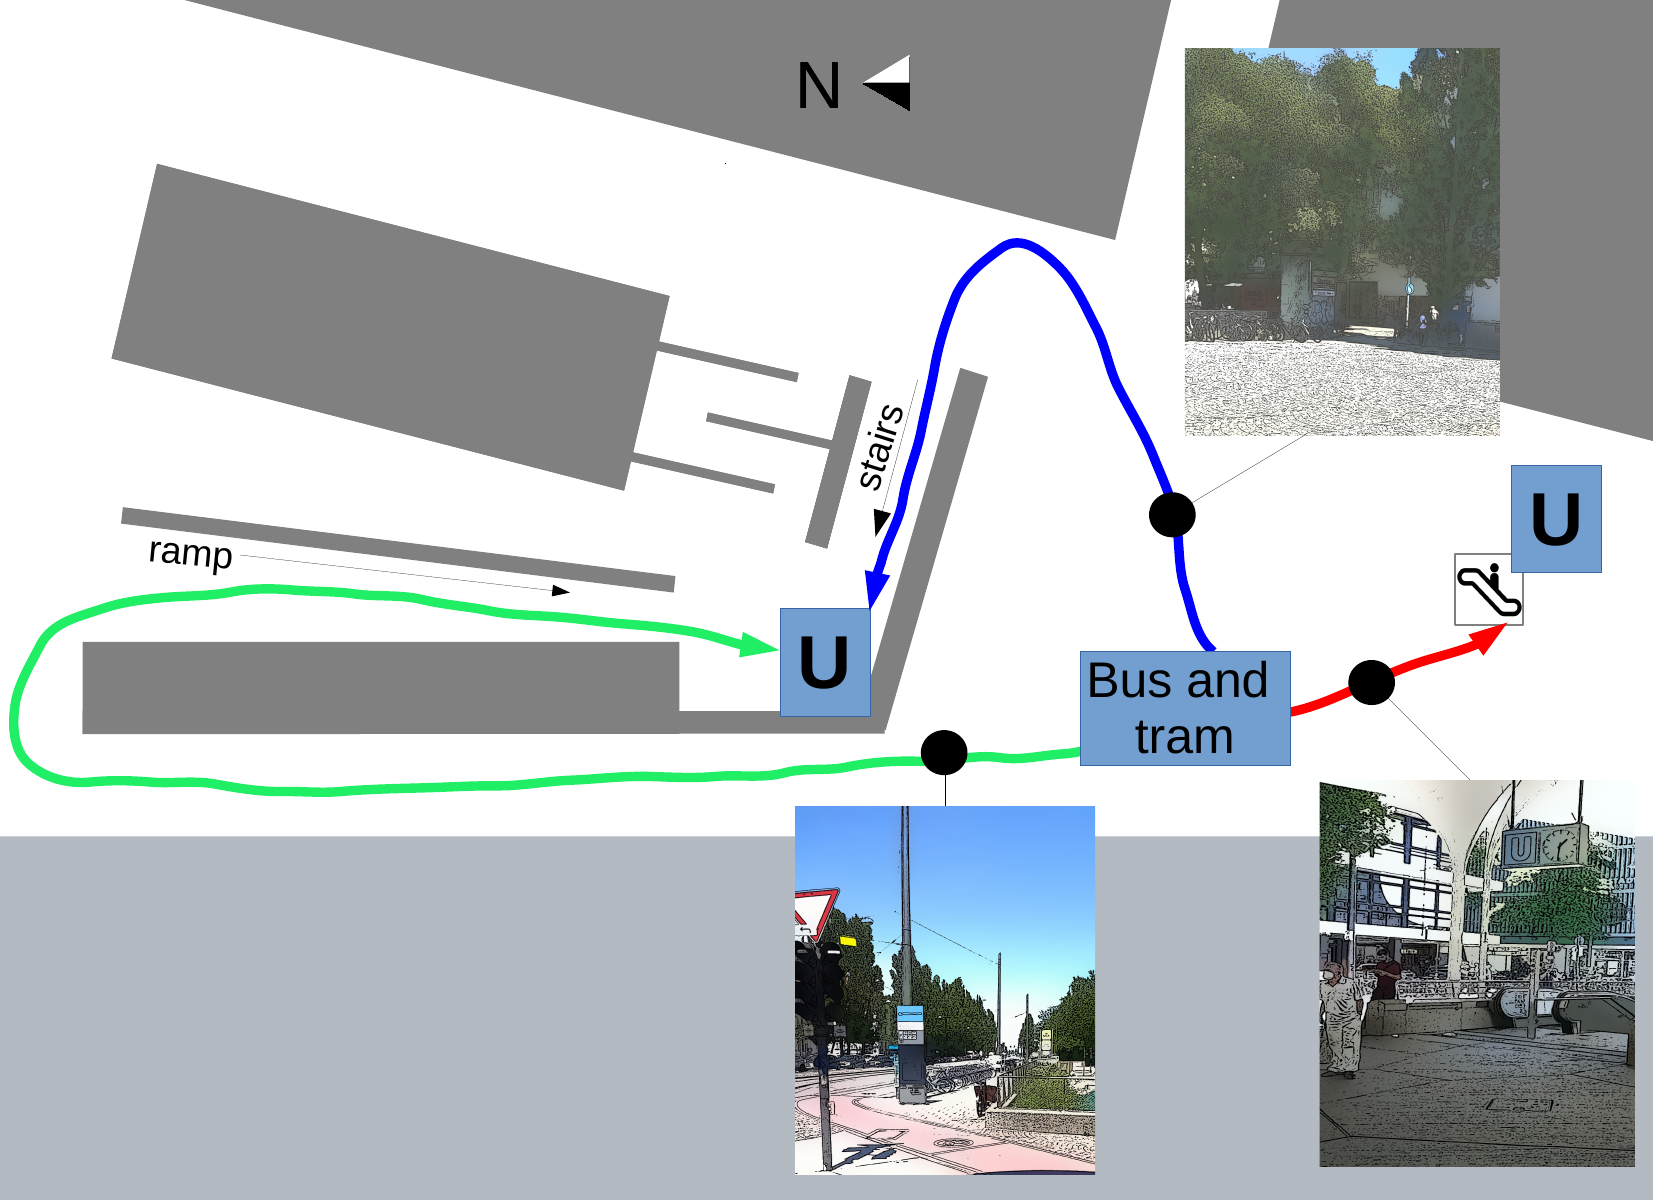

N
N
stairs
U
ramp
U
Bus and
tram